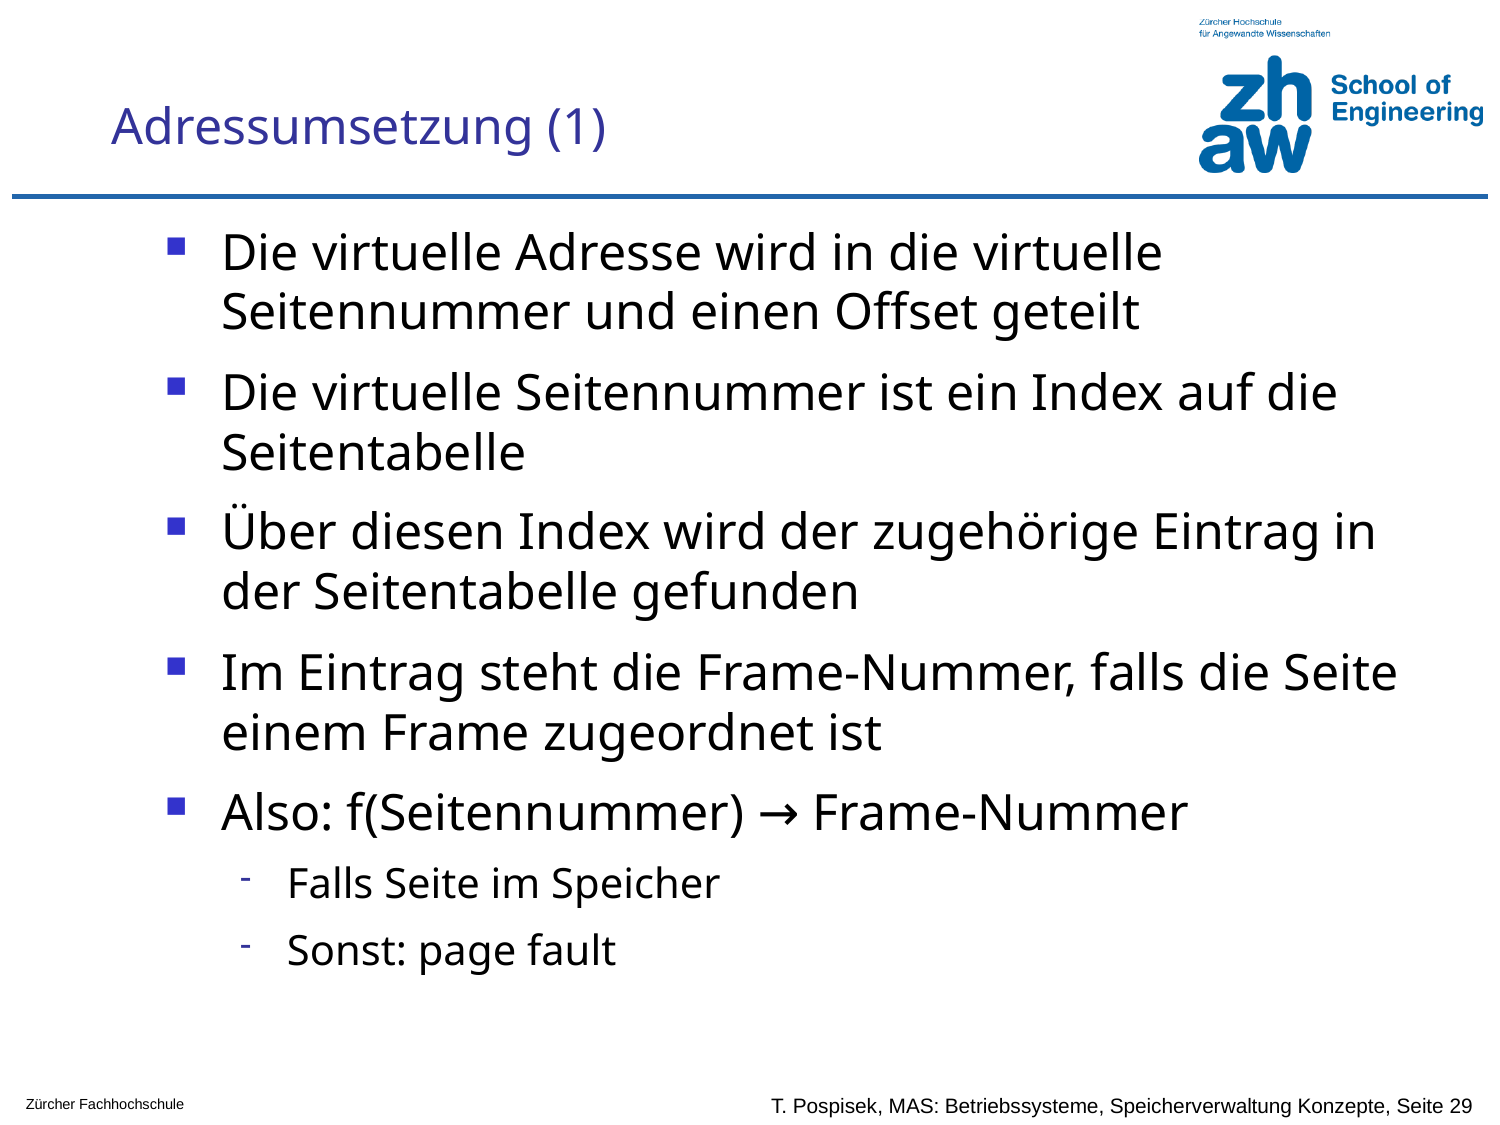

# Adressumsetzung (1)
Die virtuelle Adresse wird in die virtuelle Seitennummer und einen Offset geteilt
Die virtuelle Seitennummer ist ein Index auf die Seitentabelle
Über diesen Index wird der zugehörige Eintrag in der Seitentabelle gefunden
Im Eintrag steht die Frame-Nummer, falls die Seite einem Frame zugeordnet ist
Also: f(Seitennummer) → Frame-Nummer
Falls Seite im Speicher
Sonst: page fault